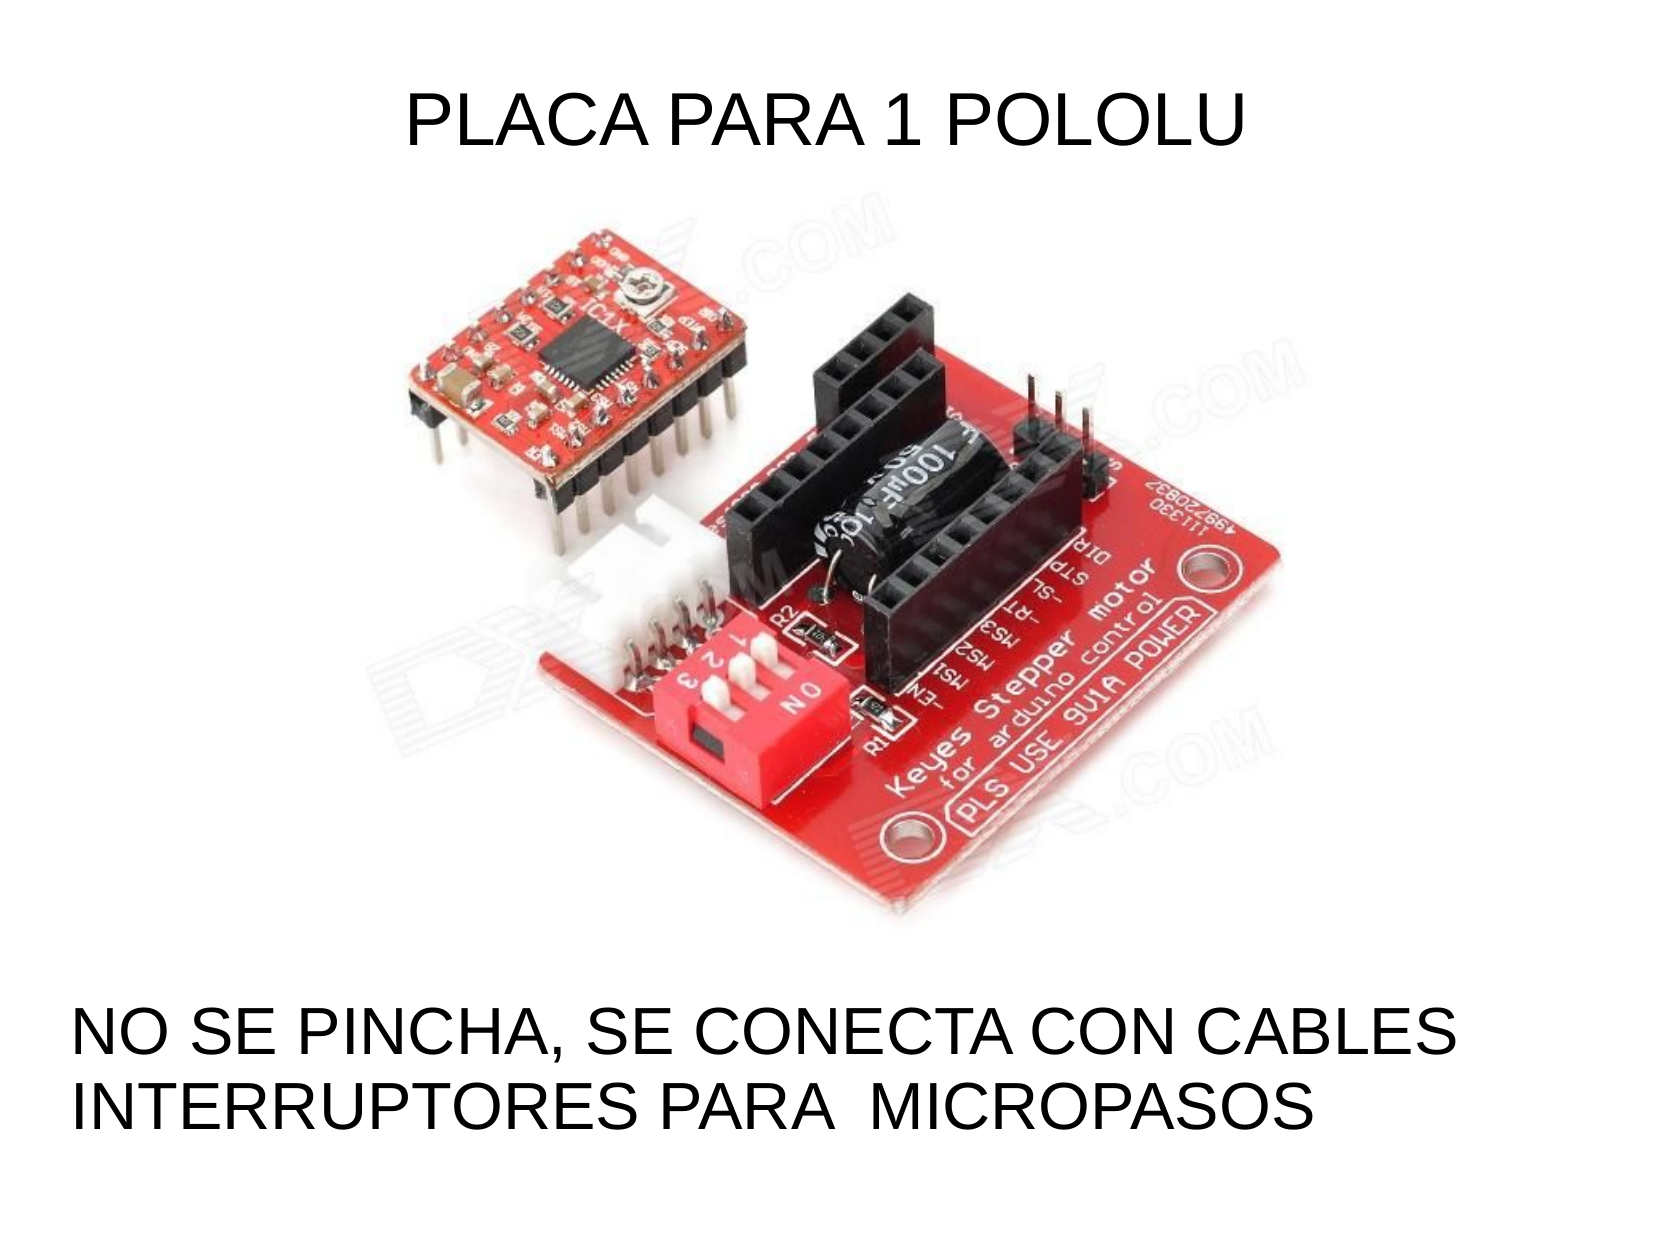

# PLACA PARA 1 POLOLU
NO SE PINCHA, SE CONECTA CON CABLES
INTERRUPTORES PARA MICROPASOS